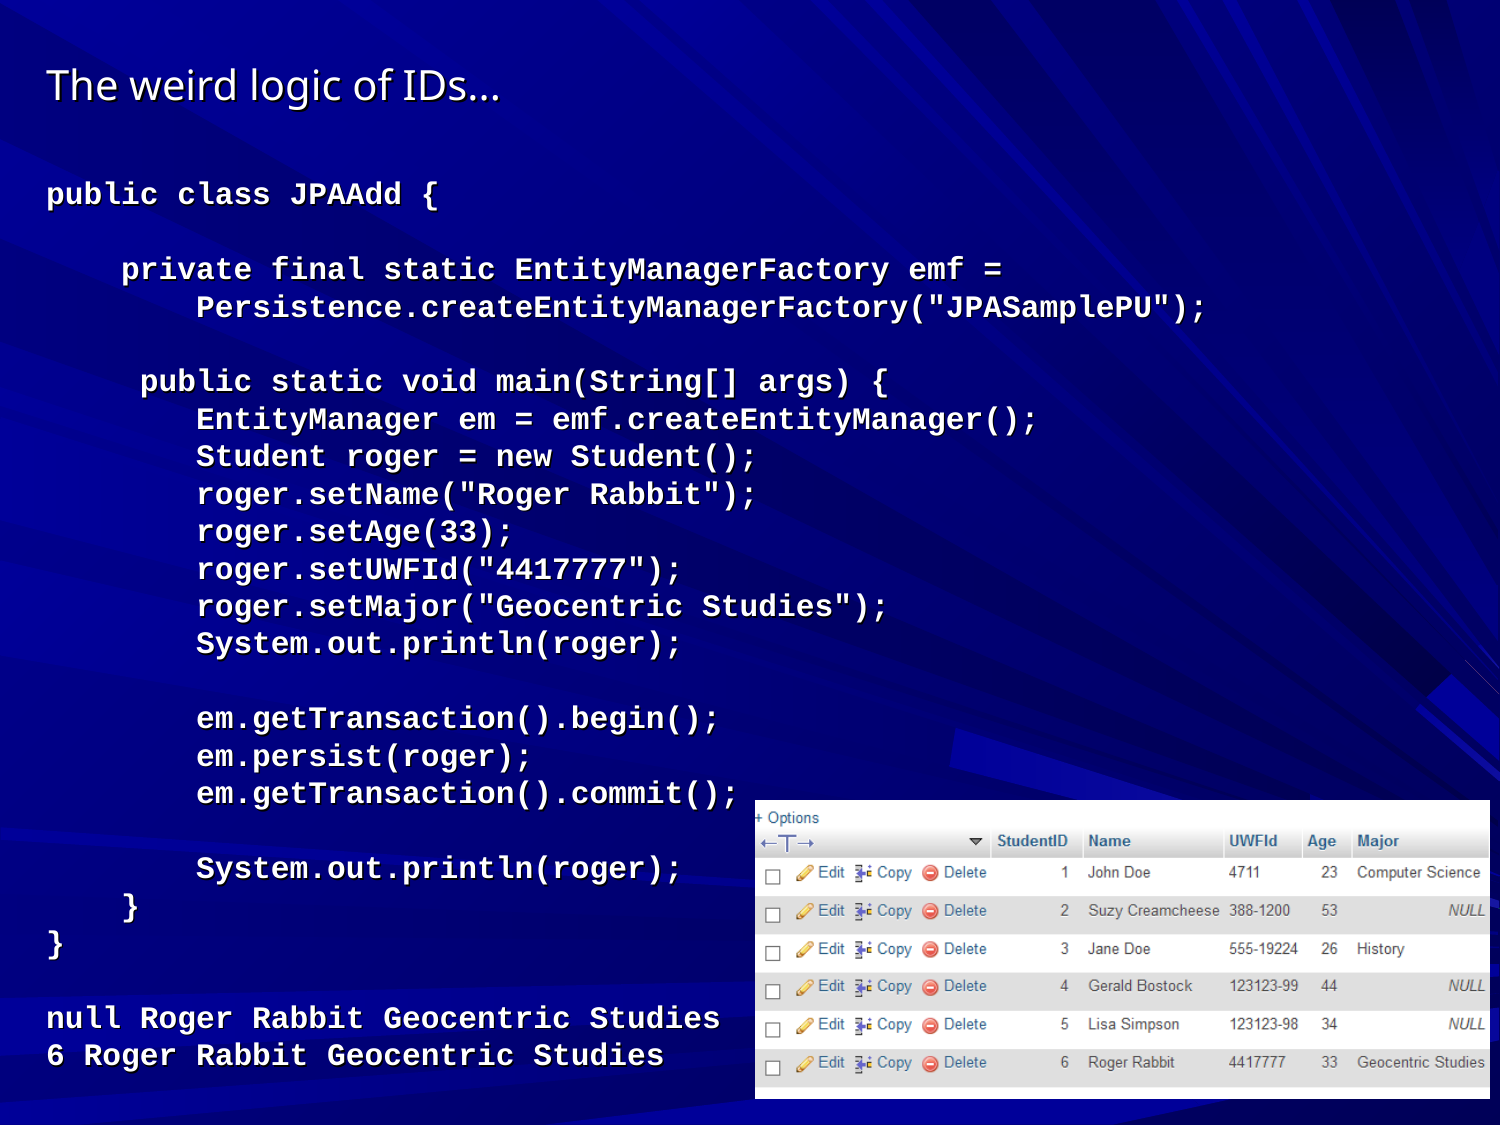

# The weird logic of IDs... public class JPAAdd { private final static EntityManagerFactory emf = Persistence.createEntityManagerFactory("JPASamplePU"); public static void main(String[] args) { EntityManager em = emf.createEntityManager(); Student roger = new Student(); roger.setName("Roger Rabbit"); roger.setAge(33); roger.setUWFId("4417777"); roger.setMajor("Geocentric Studies"); System.out.println(roger); em.getTransaction().begin(); em.persist(roger); em.getTransaction().commit(); System.out.println(roger); } } null Roger Rabbit Geocentric Studies 6 Roger Rabbit Geocentric Studies